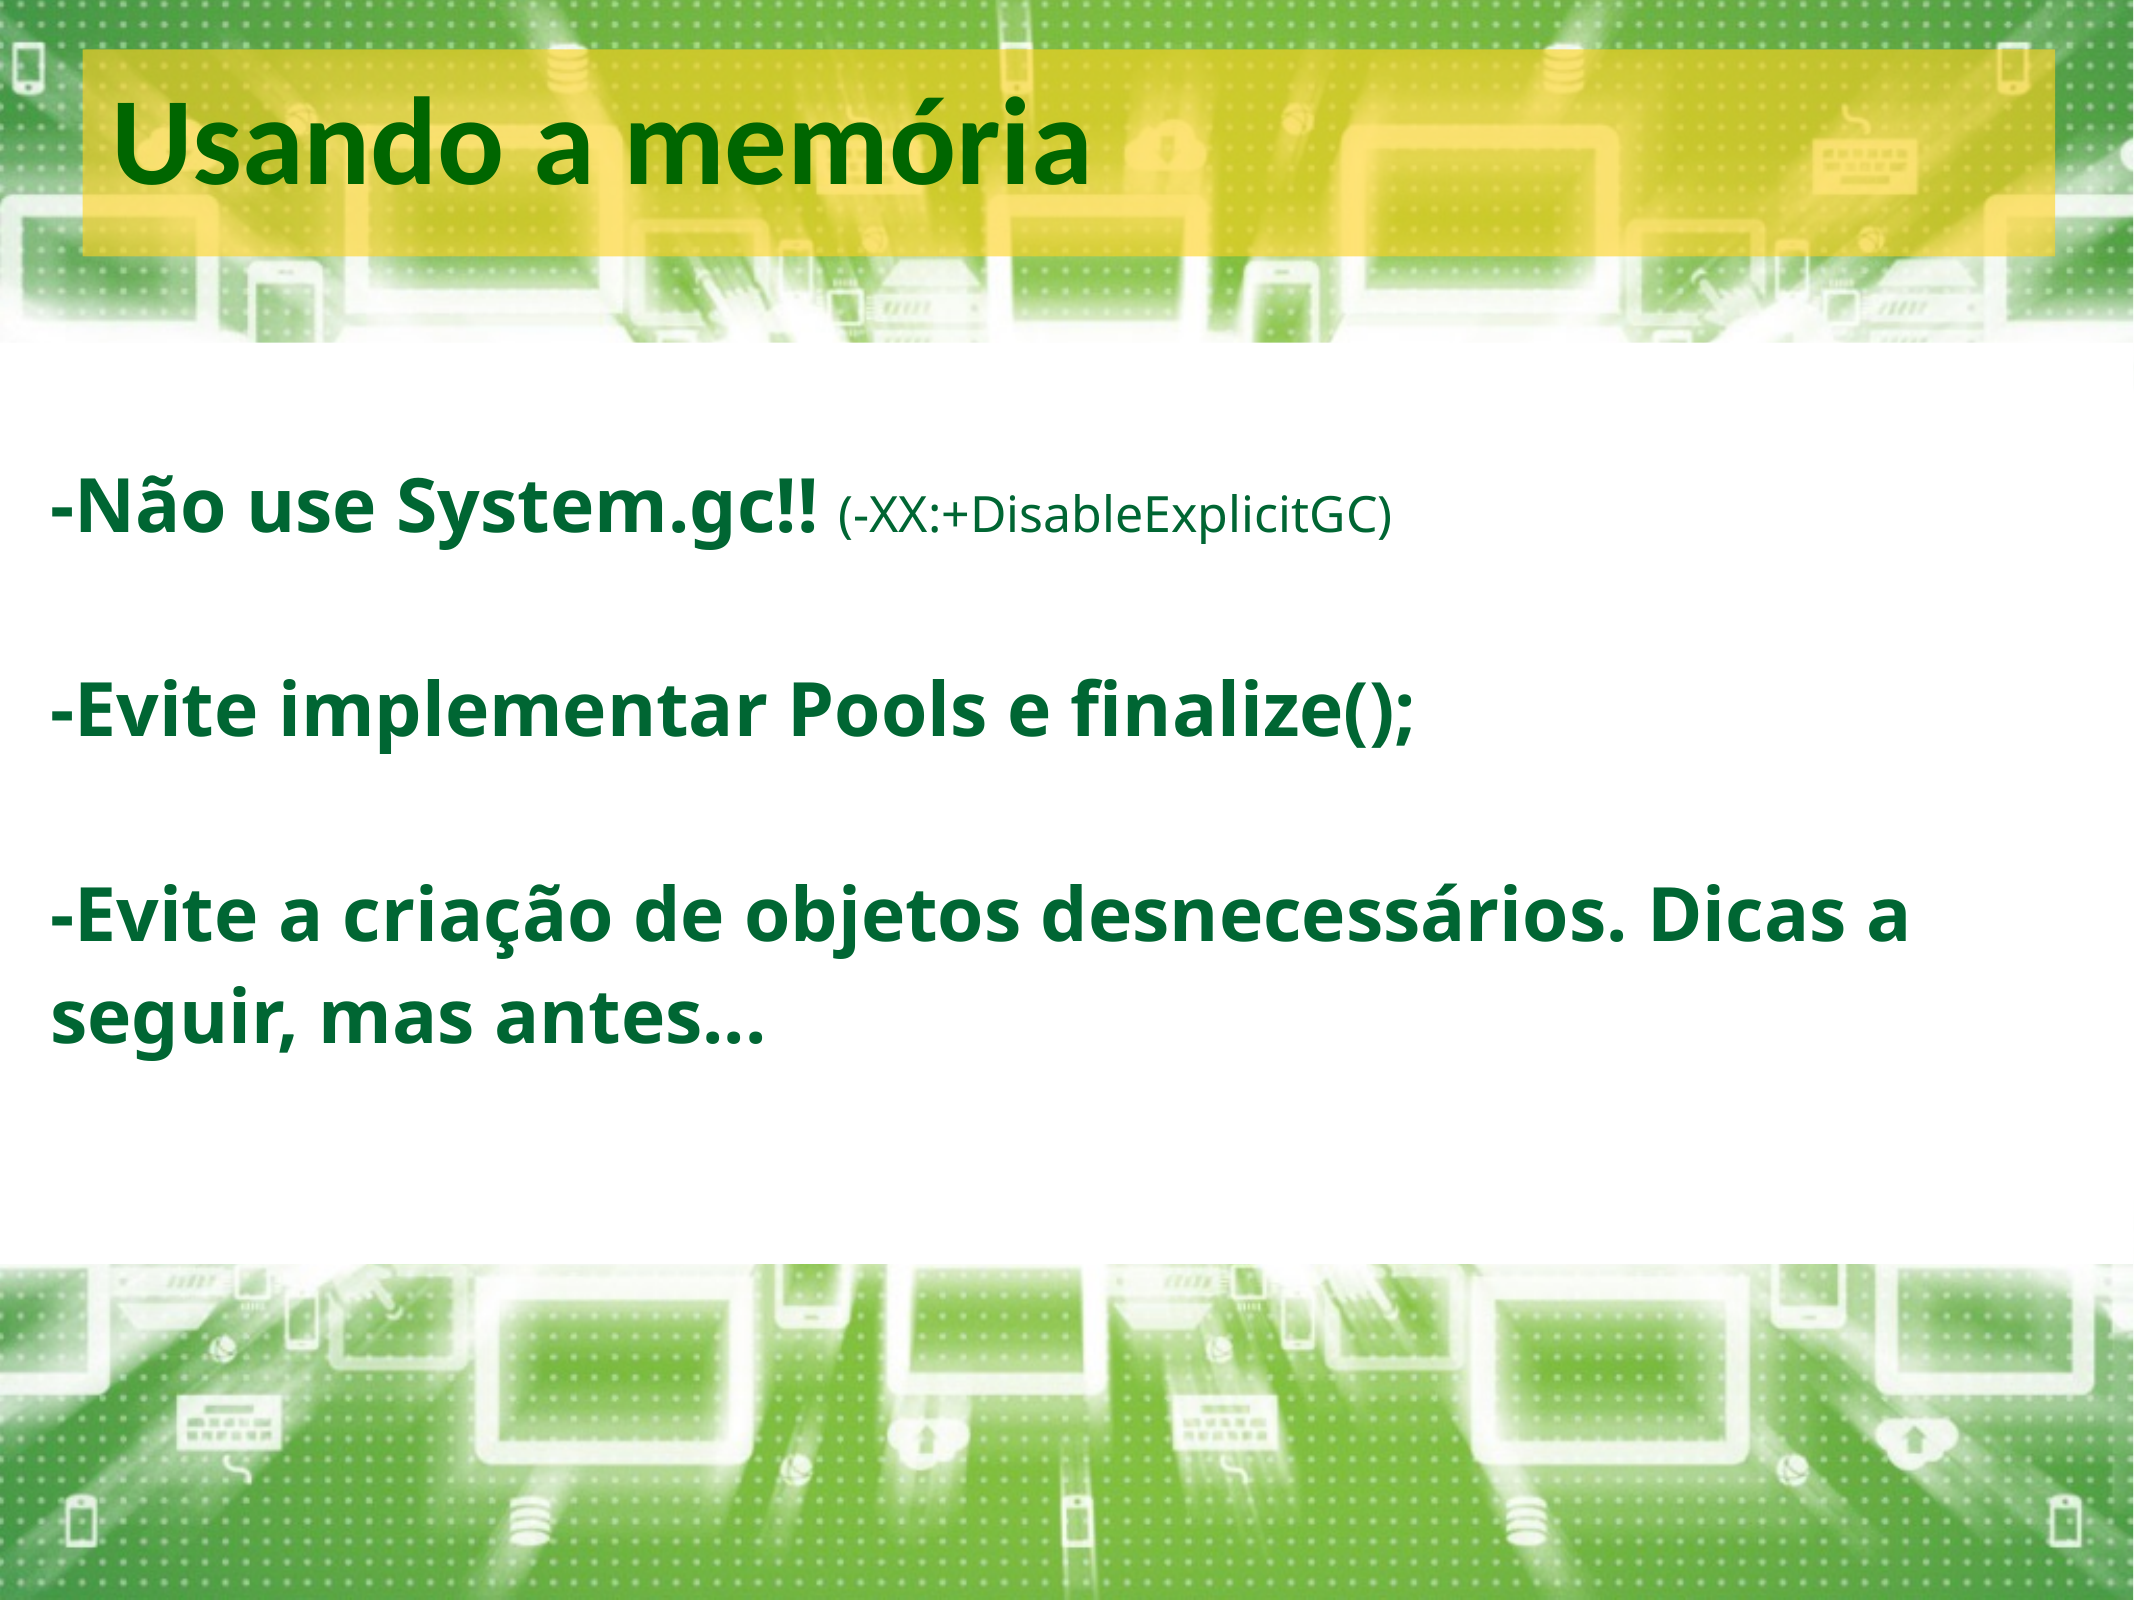

# Usando a memória
-Não use System.gc!! (-XX:+DisableExplicitGC)
-Evite implementar Pools e finalize();
-Evite a criação de objetos desnecessários. Dicas a seguir, mas antes...